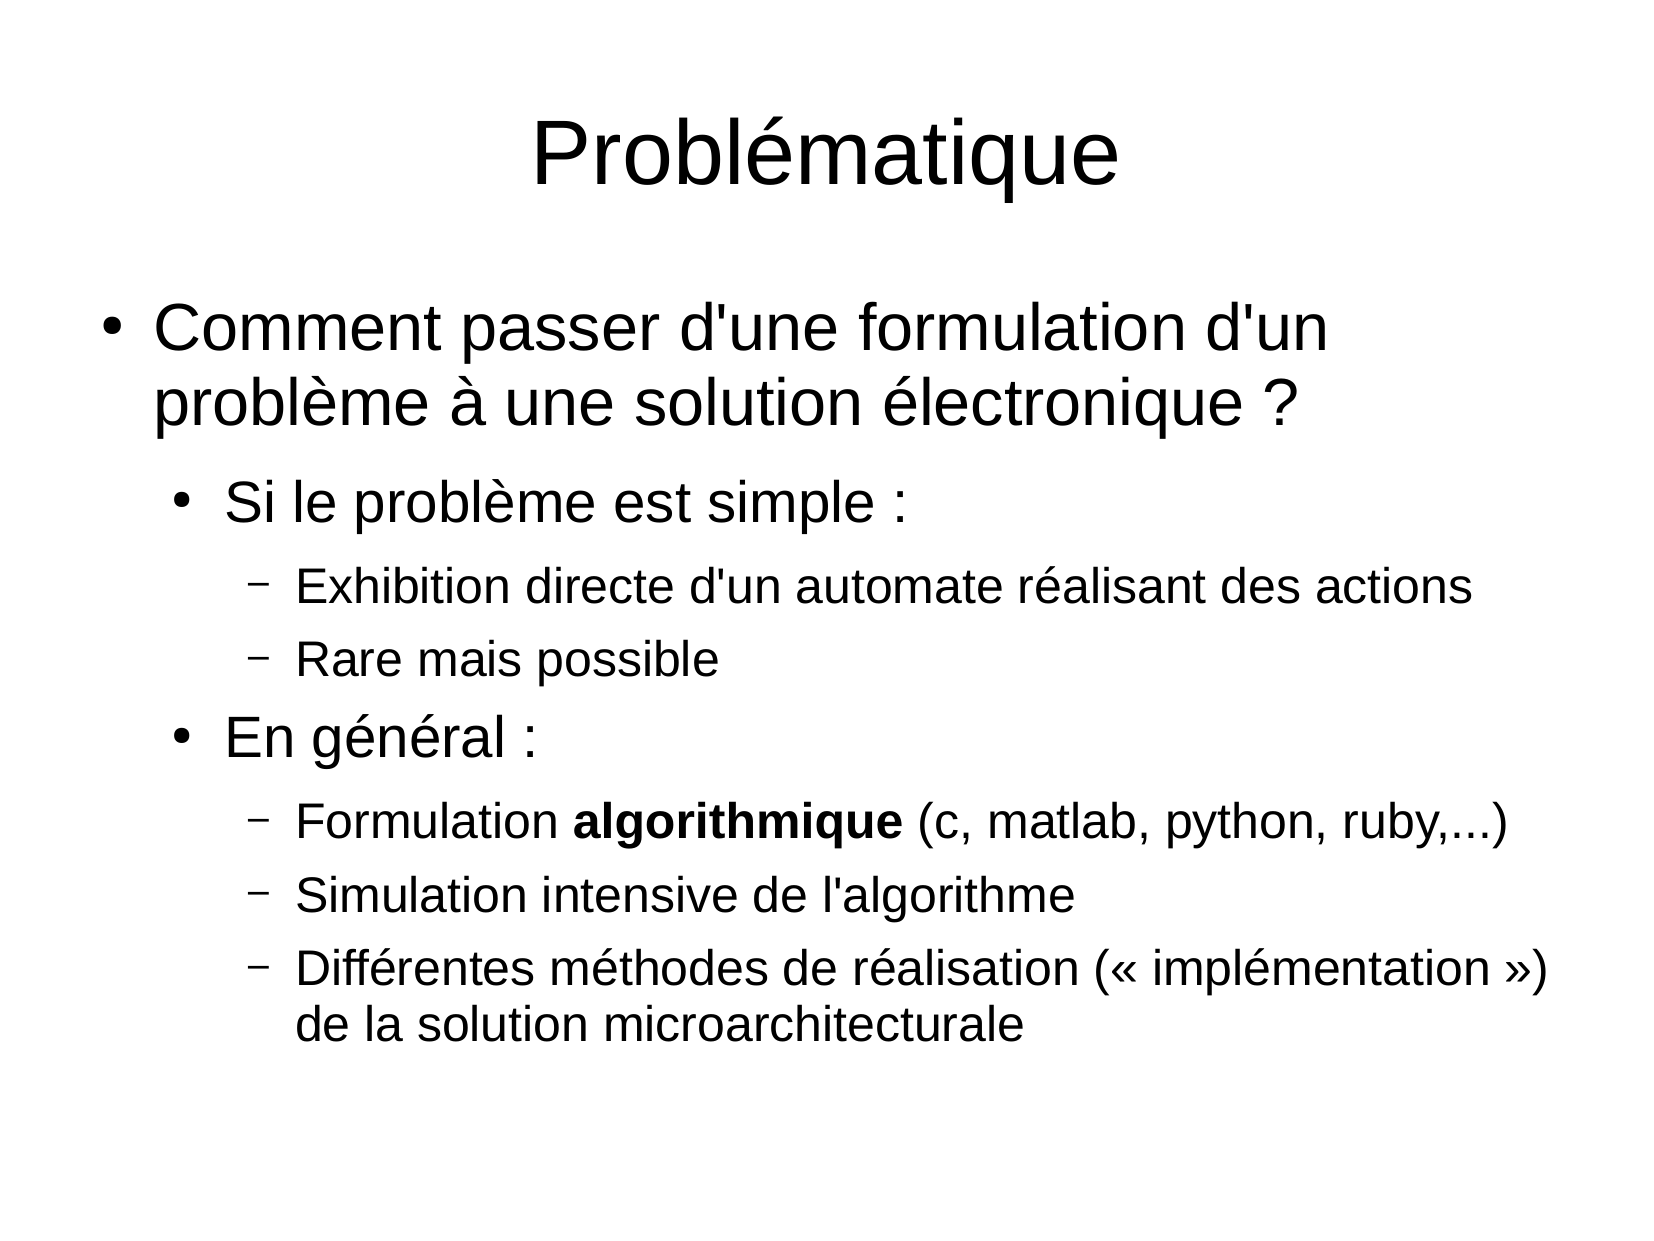

# Problématique
Comment passer d'une formulation d'un problème à une solution électronique ?
Si le problème est simple :
Exhibition directe d'un automate réalisant des actions
Rare mais possible
En général :
Formulation algorithmique (c, matlab, python, ruby,...)
Simulation intensive de l'algorithme
Différentes méthodes de réalisation (« implémentation ») de la solution microarchitecturale